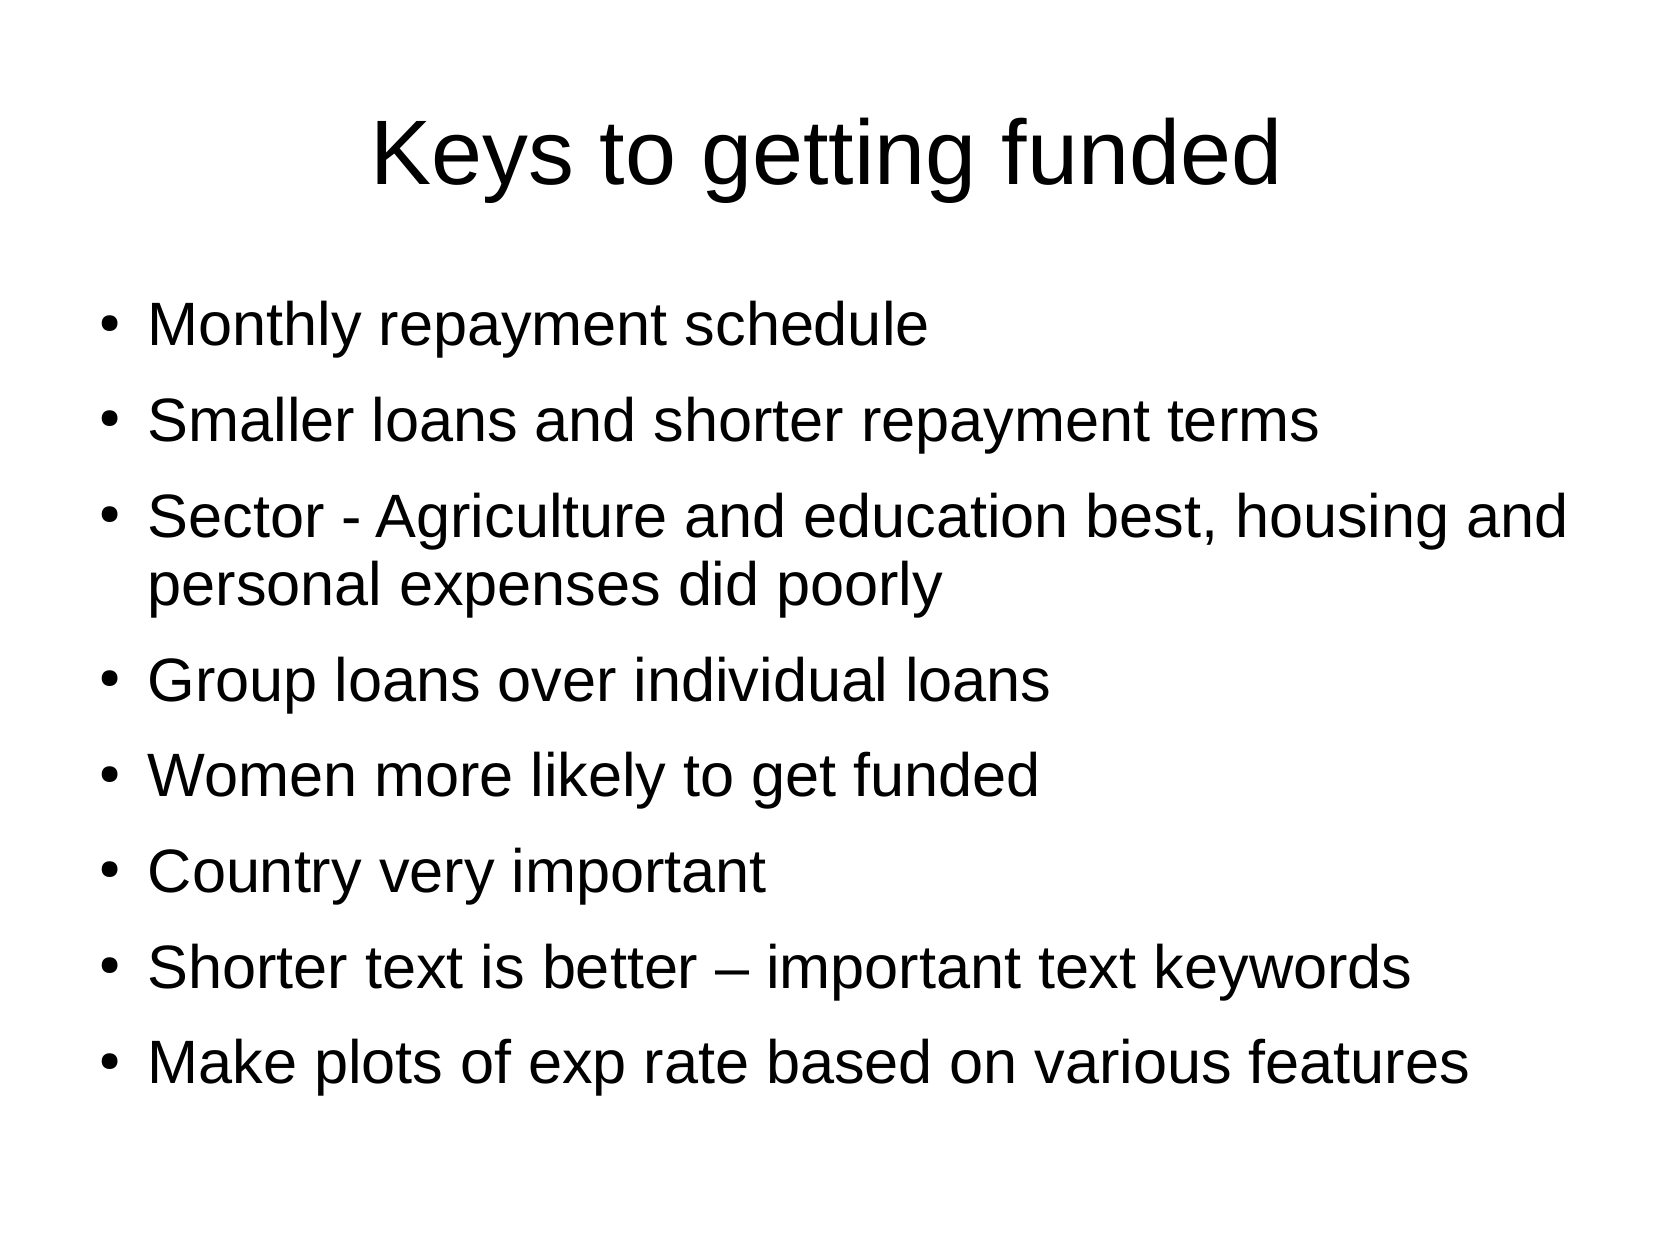

# Keys to getting funded
Monthly repayment schedule
Smaller loans and shorter repayment terms
Sector - Agriculture and education best, housing and personal expenses did poorly
Group loans over individual loans
Women more likely to get funded
Country very important
Shorter text is better – important text keywords
Make plots of exp rate based on various features